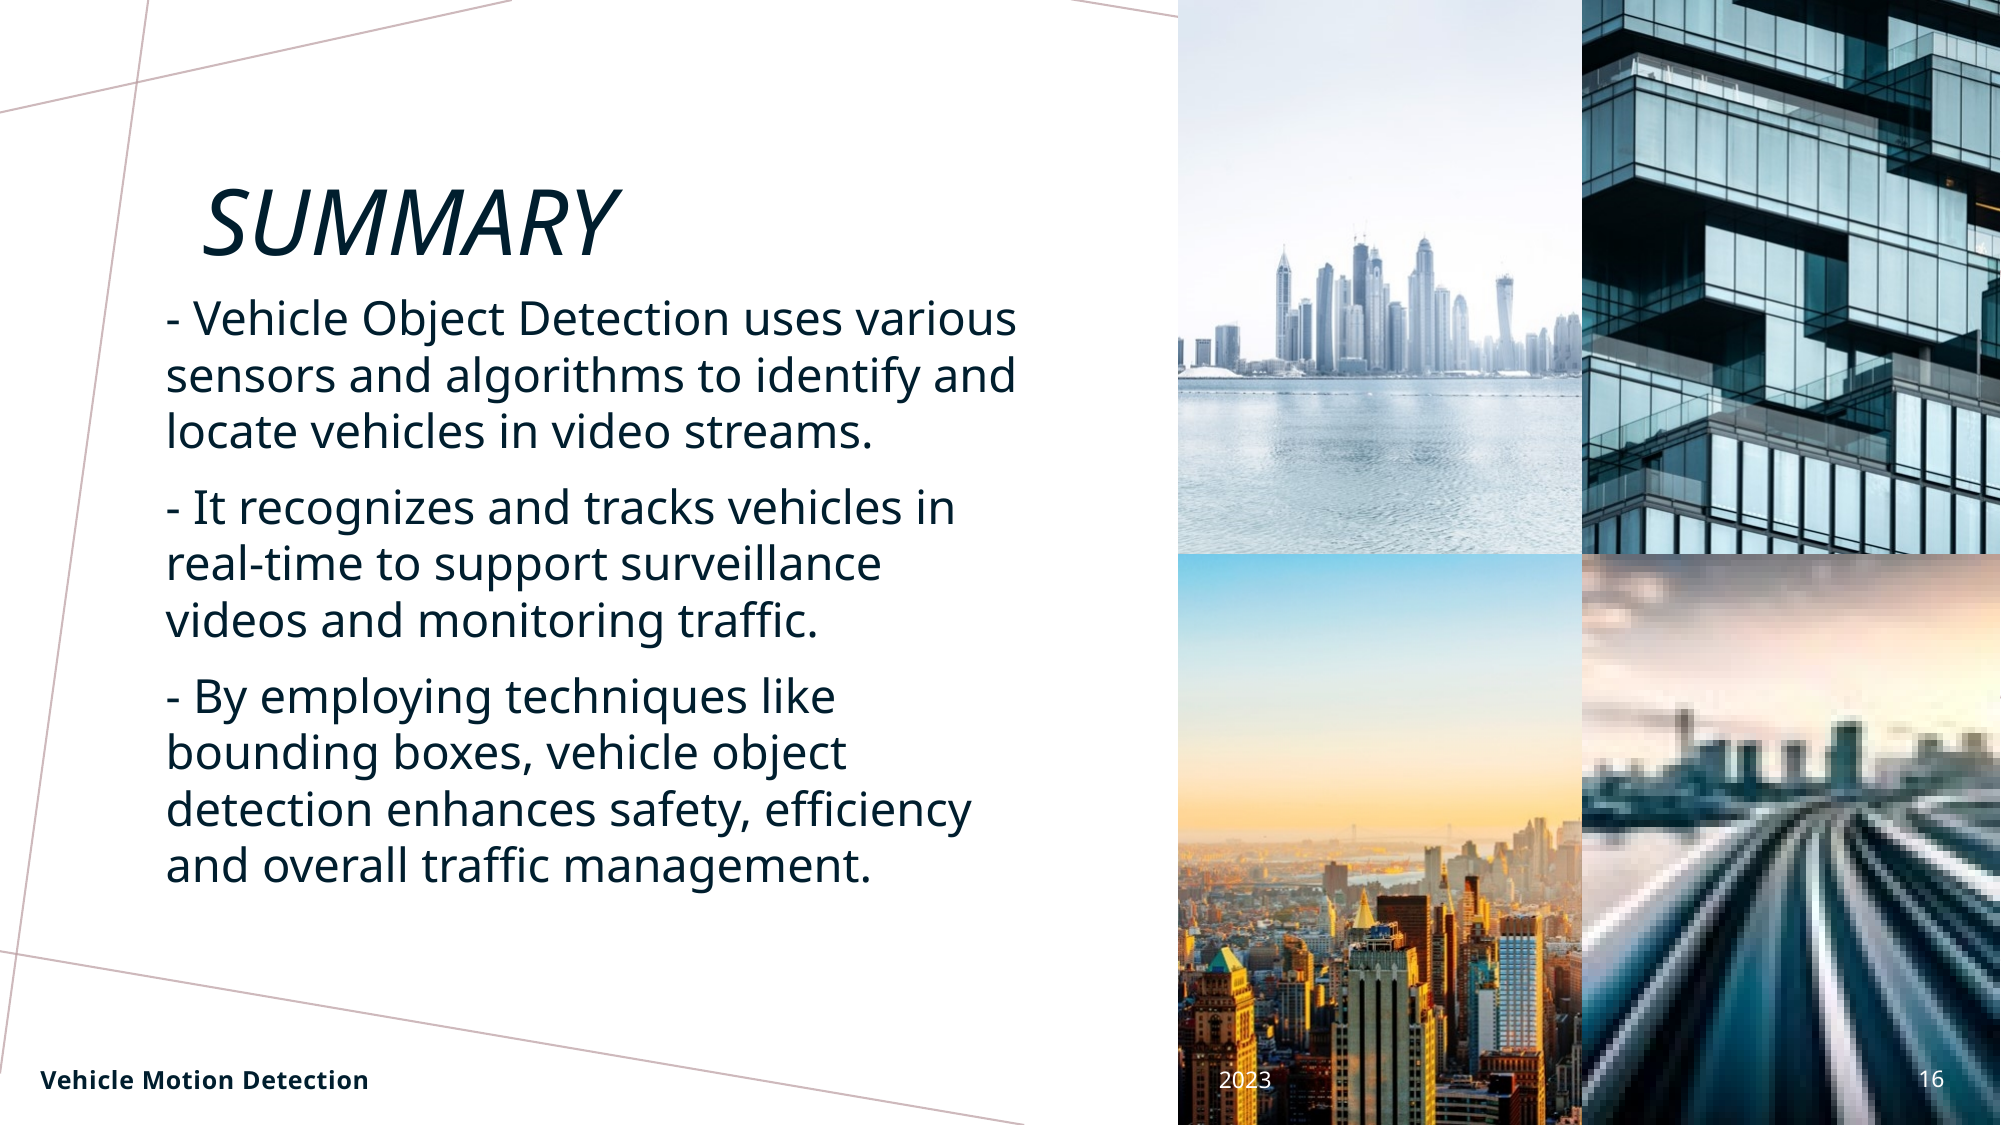

# Summary
- Vehicle Object Detection uses various sensors and algorithms to identify and locate vehicles in video streams.
- It recognizes and tracks vehicles in real-time to support surveillance videos and monitoring traffic.
- By employing techniques like bounding boxes, vehicle object detection enhances safety, efficiency and overall traffic management.
Vehicle Motion Detection
2023